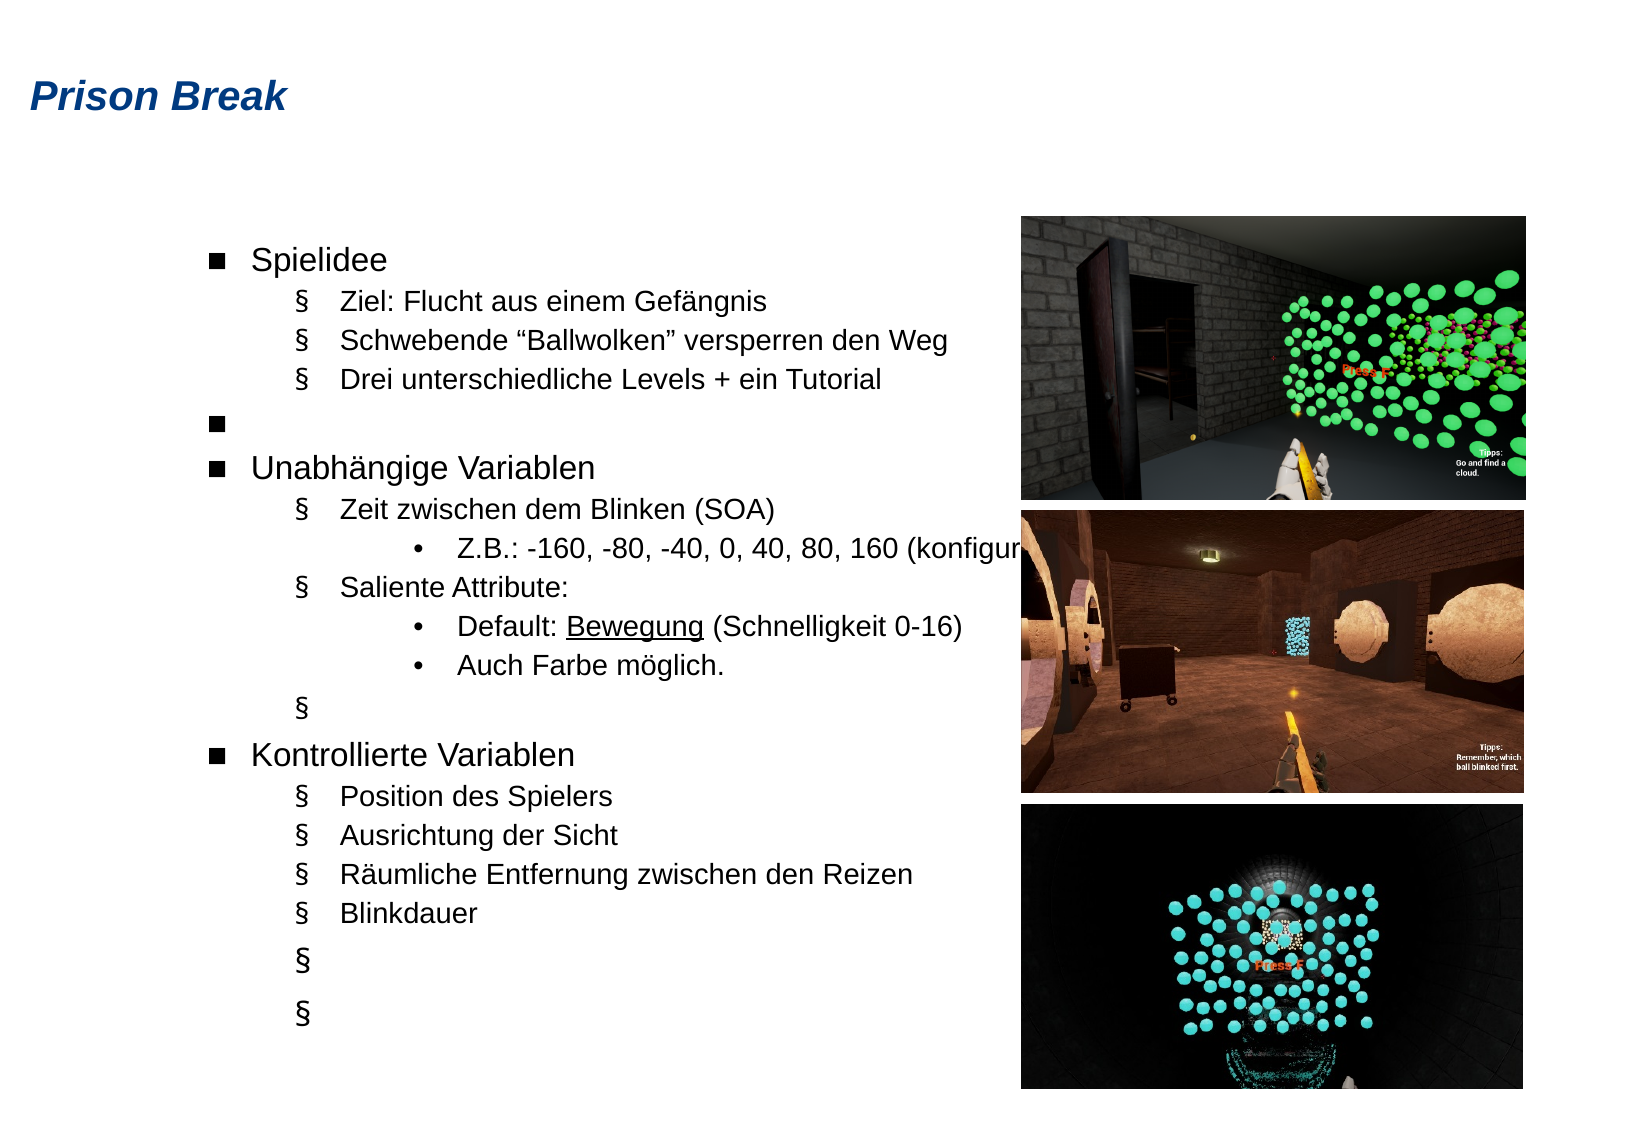

Prison Break
# Spielidee
Ziel: Flucht aus einem Gefängnis
Schwebende “Ballwolken” versperren den Weg
Drei unterschiedliche Levels + ein Tutorial
Unabhängige Variablen
Zeit zwischen dem Blinken (SOA)
Z.B.: -160, -80, -40, 0, 40, 80, 160 (konfigurierbar)
Saliente Attribute:
Default: Bewegung (Schnelligkeit 0-16)
Auch Farbe möglich.
Kontrollierte Variablen
Position des Spielers
Ausrichtung der Sicht
Räumliche Entfernung zwischen den Reizen
Blinkdauer